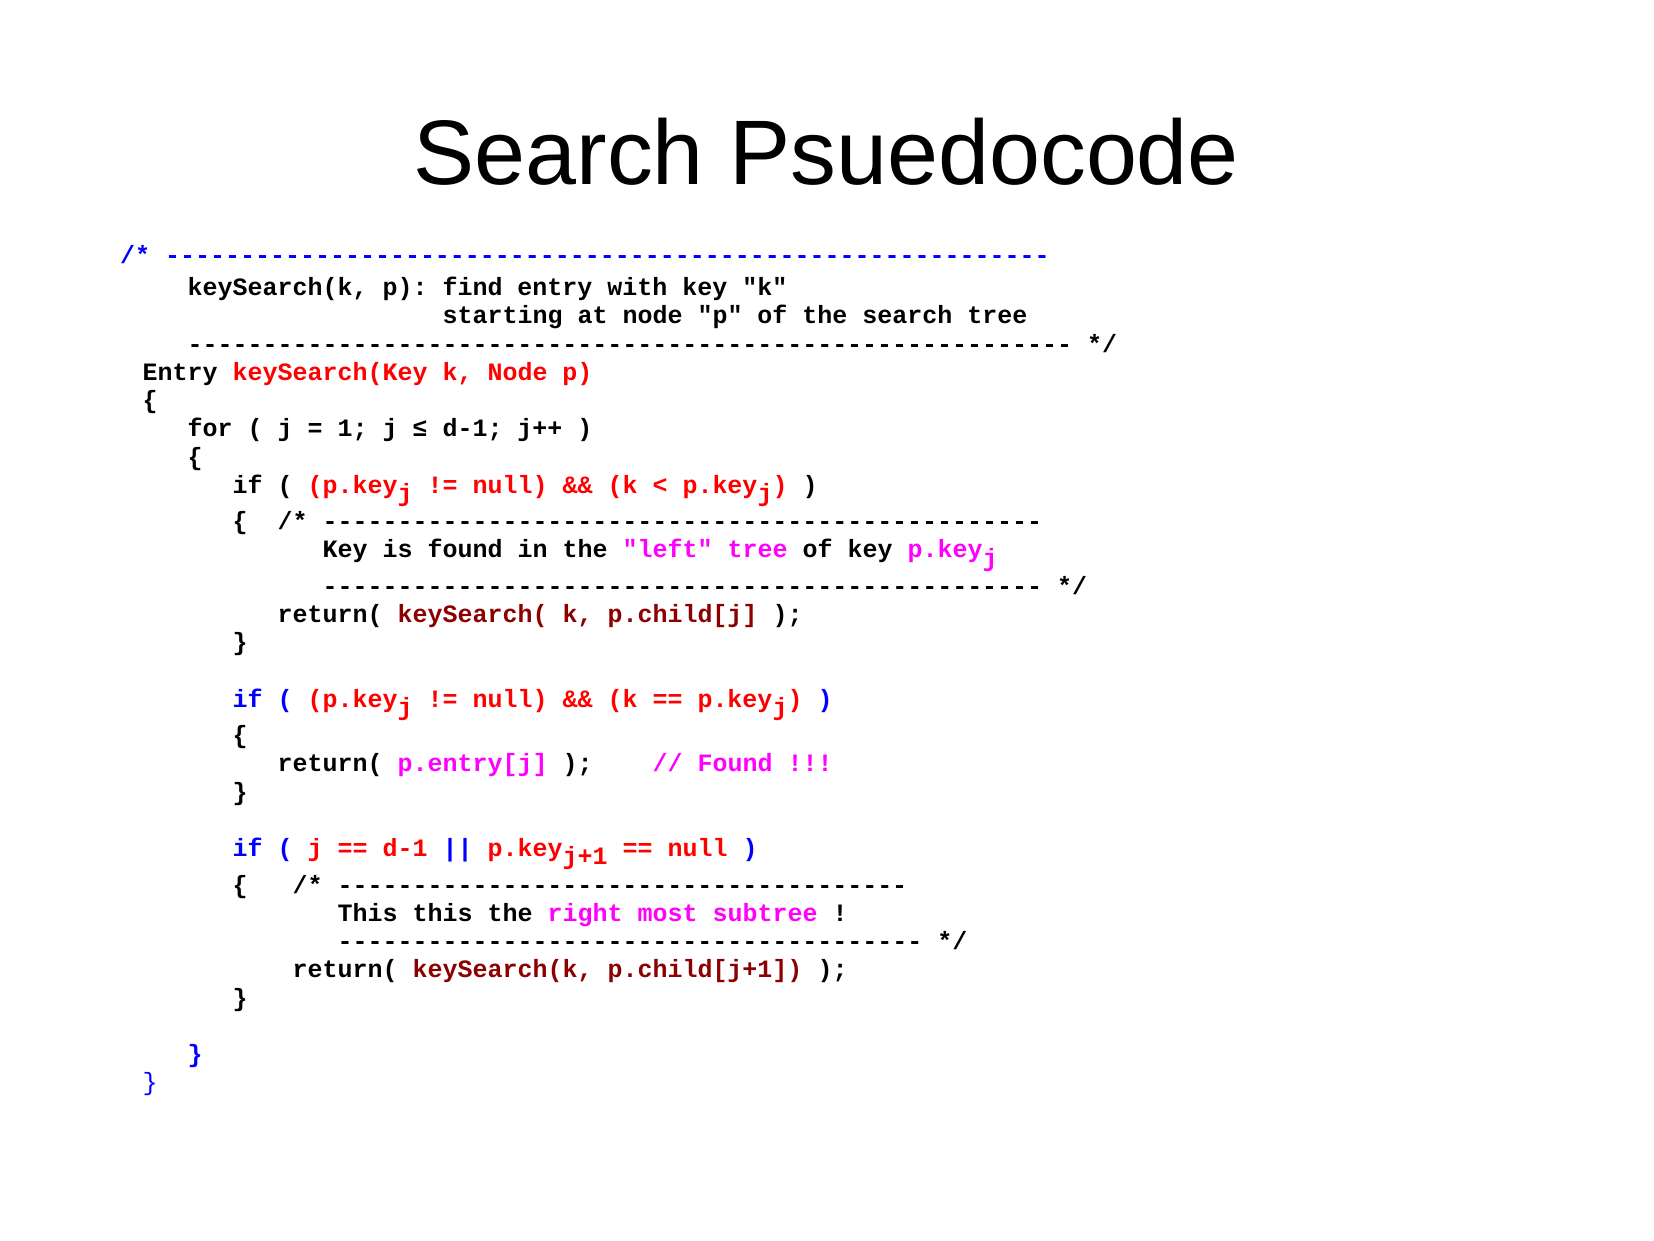

# Search Psuedocode
 /* -----------------------------------------------------------
 keySearch(k, p): find entry with key "k"
 starting at node "p" of the search tree
 ----------------------------------------------------------- */
 Entry keySearch(Key k, Node p)
 {
 for ( j = 1; j ≤ d-1; j++ )
 {
 if ( (p.keyj != null) && (k < p.keyj) )
 { /* ------------------------------------------------
 Key is found in the "left" tree of key p.keyj
 ------------------------------------------------ */
 return( keySearch( k, p.child[j] );
 }
 if ( (p.keyj != null) && (k == p.keyj) )
 {
 return( p.entry[j] ); // Found !!!
 }
 if ( j == d-1 || p.keyj+1 == null )
 { /* --------------------------------------
 This this the right most subtree !
 --------------------------------------- */
 return( keySearch(k, p.child[j+1]) );
 }
 }
 }